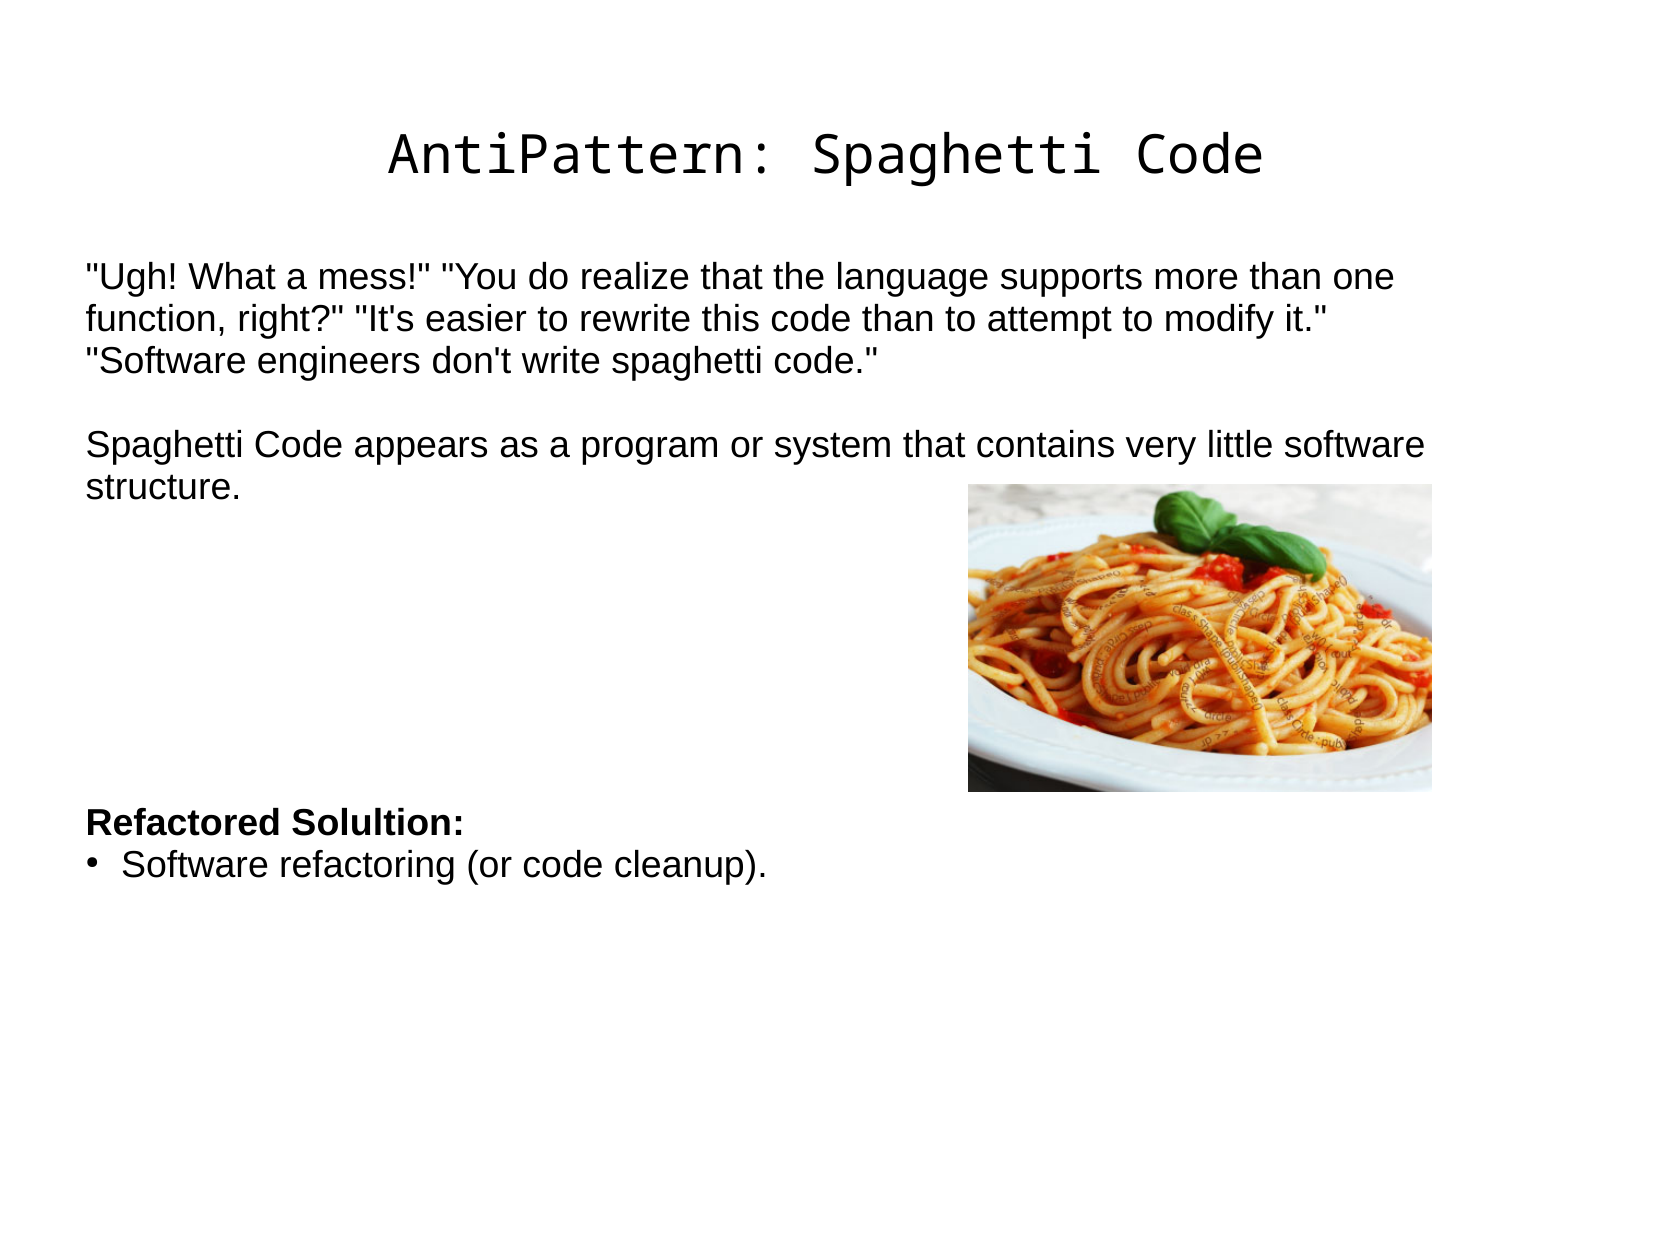

# AntiPattern: Spaghetti Code
"Ugh! What a mess!" "You do realize that the language supports more than one function, right?" "It's easier to rewrite this code than to attempt to modify it." "Software engineers don't write spaghetti code."
Spaghetti Code appears as a program or system that contains very little software structure.
Refactored Solultion:
Software refactoring (or code cleanup).